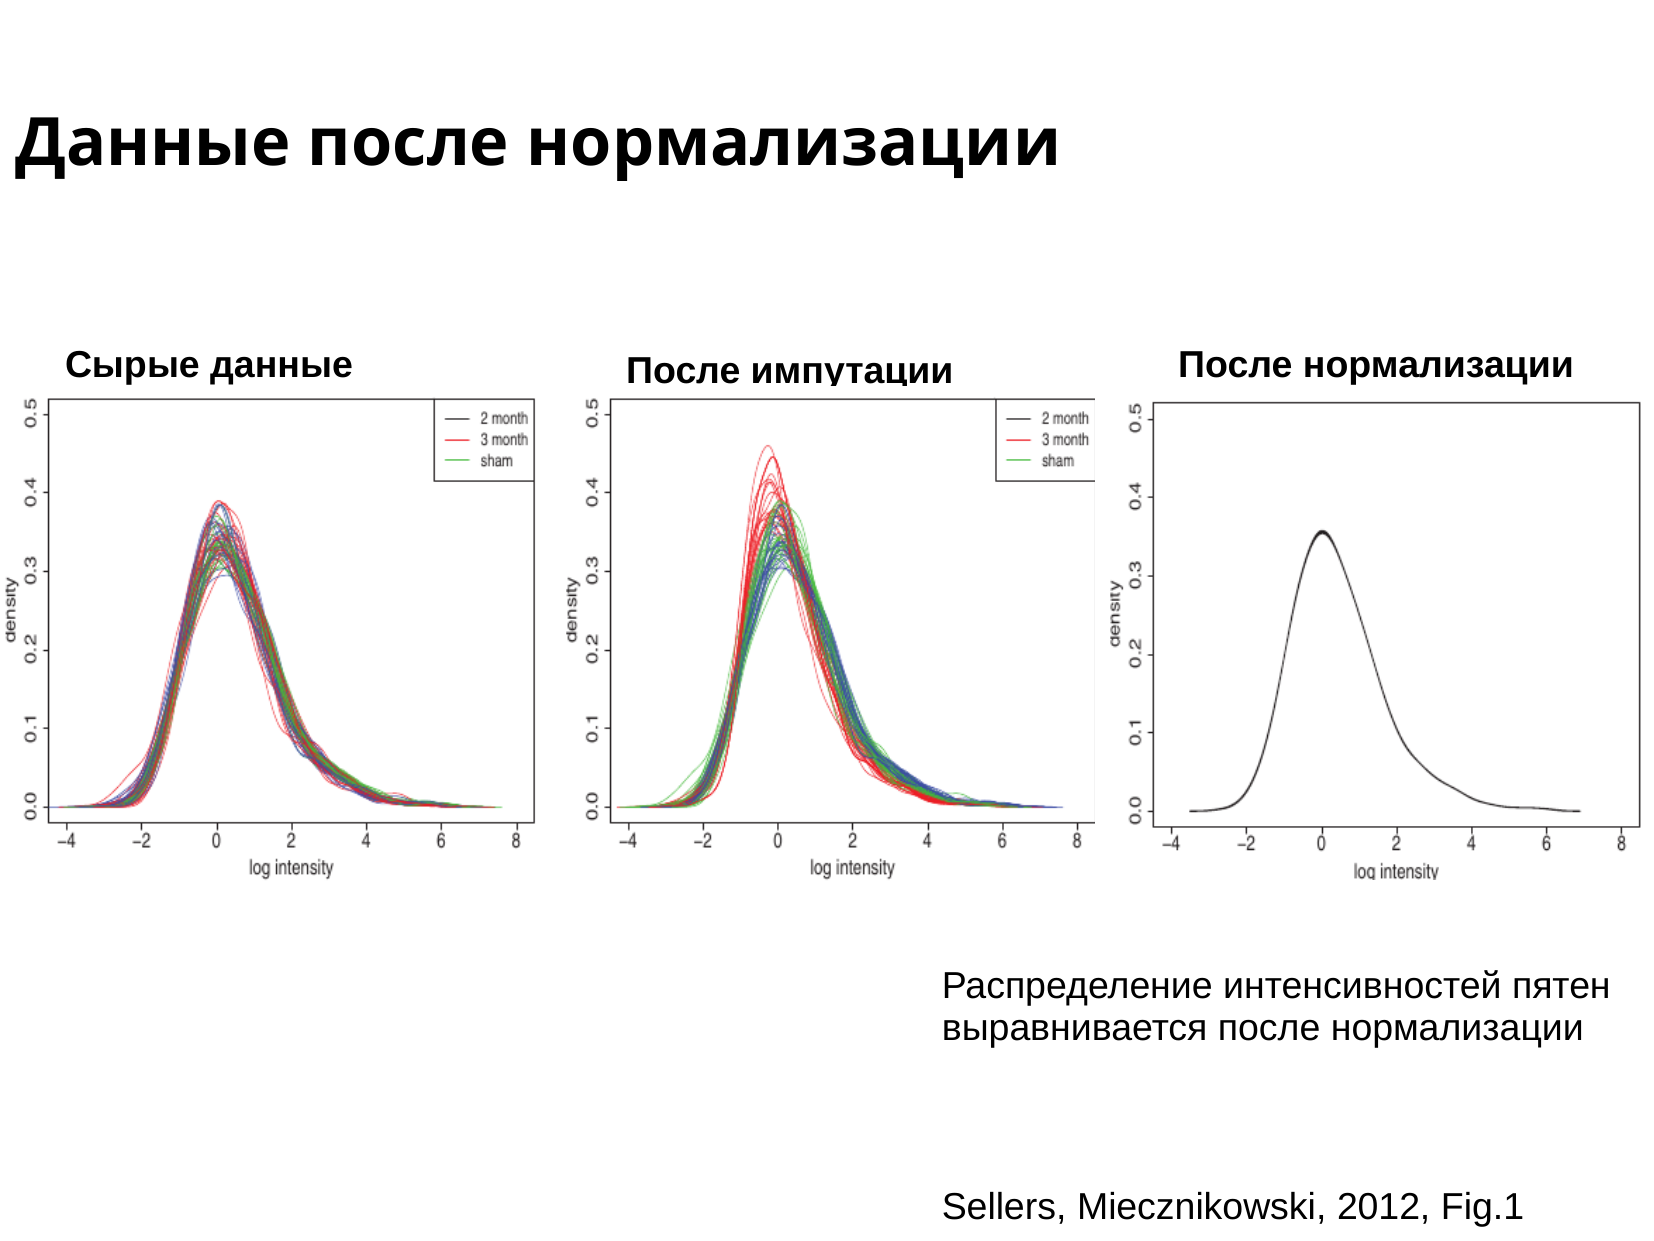

# Данные после нормализации
Сырые данные
После нормализации
После импутации
Распределение интенсивностей пятен
выравнивается после нормализации
Sellers, Miecznikowski, 2012, Fig.1